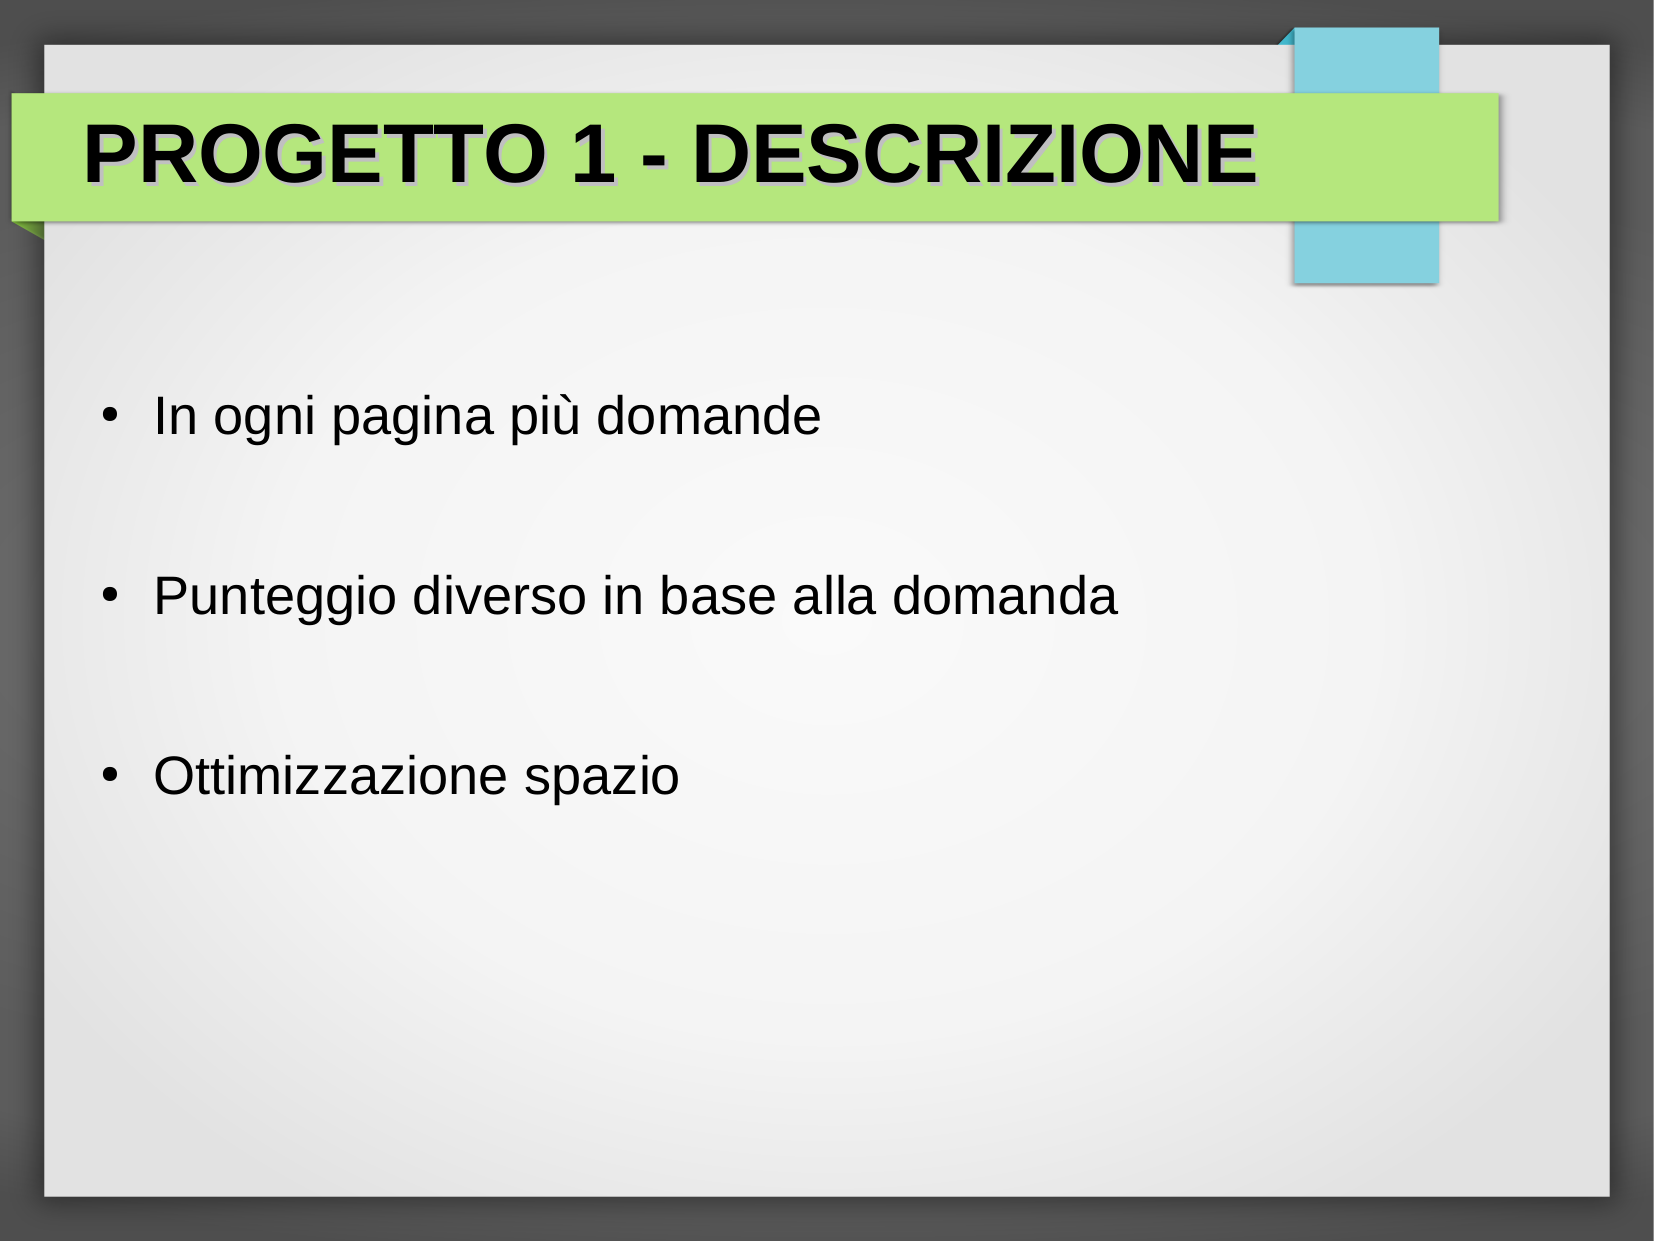

# PROGETTO 1 - DESCRIZIONE
In ogni pagina più domande
Punteggio diverso in base alla domanda
Ottimizzazione spazio